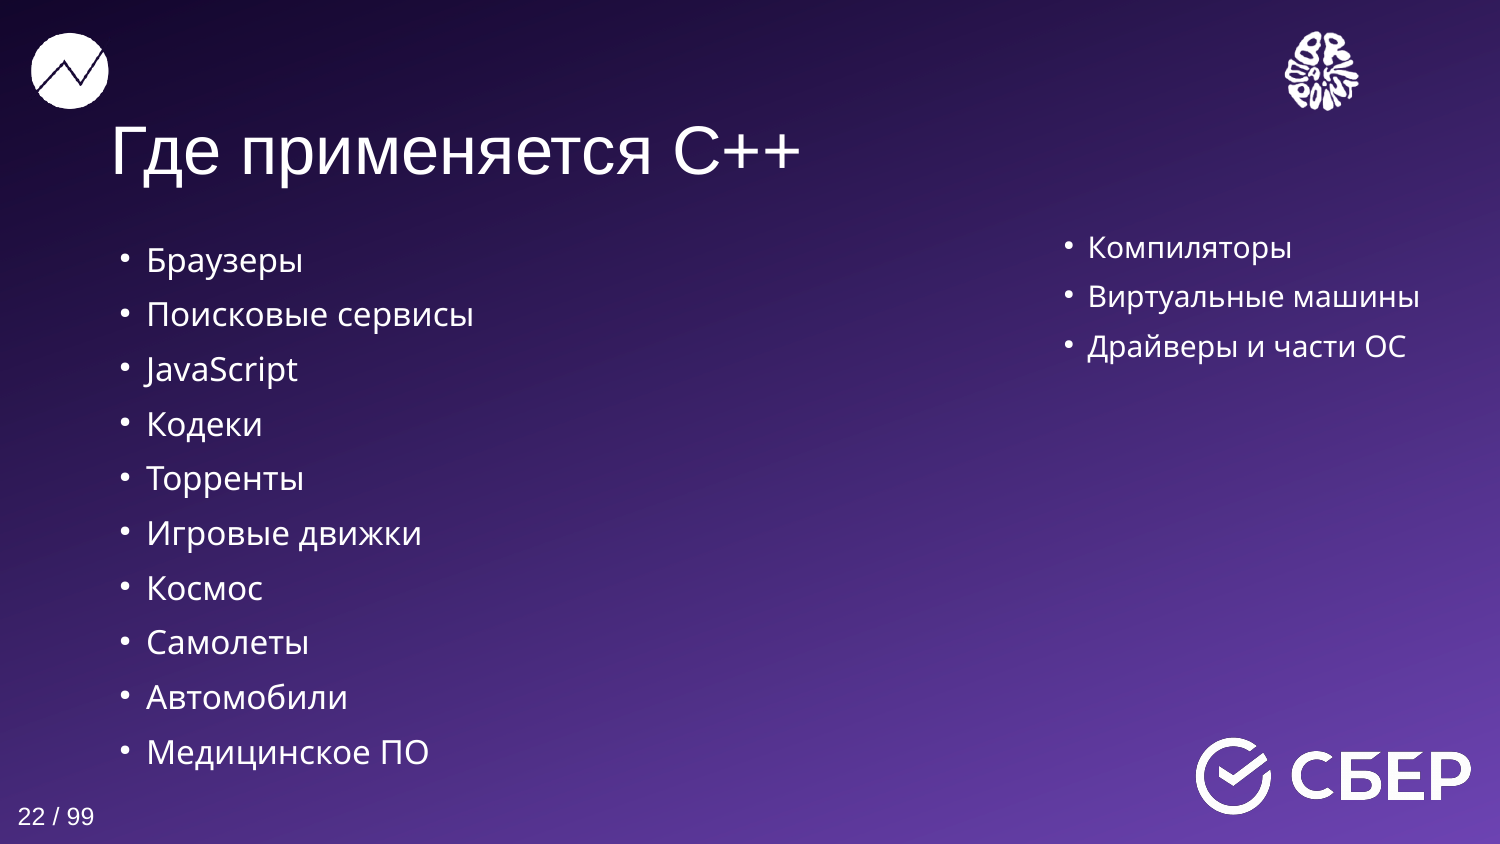

# Где применяется C++
Компиляторы
Виртуальные машины
Драйверы и части ОС
Браузеры
Поисковые сервисы
JavaScript
Кодеки
Торренты
Игровые движки
Космос
Самолеты
Автомобили
Медицинское ПО